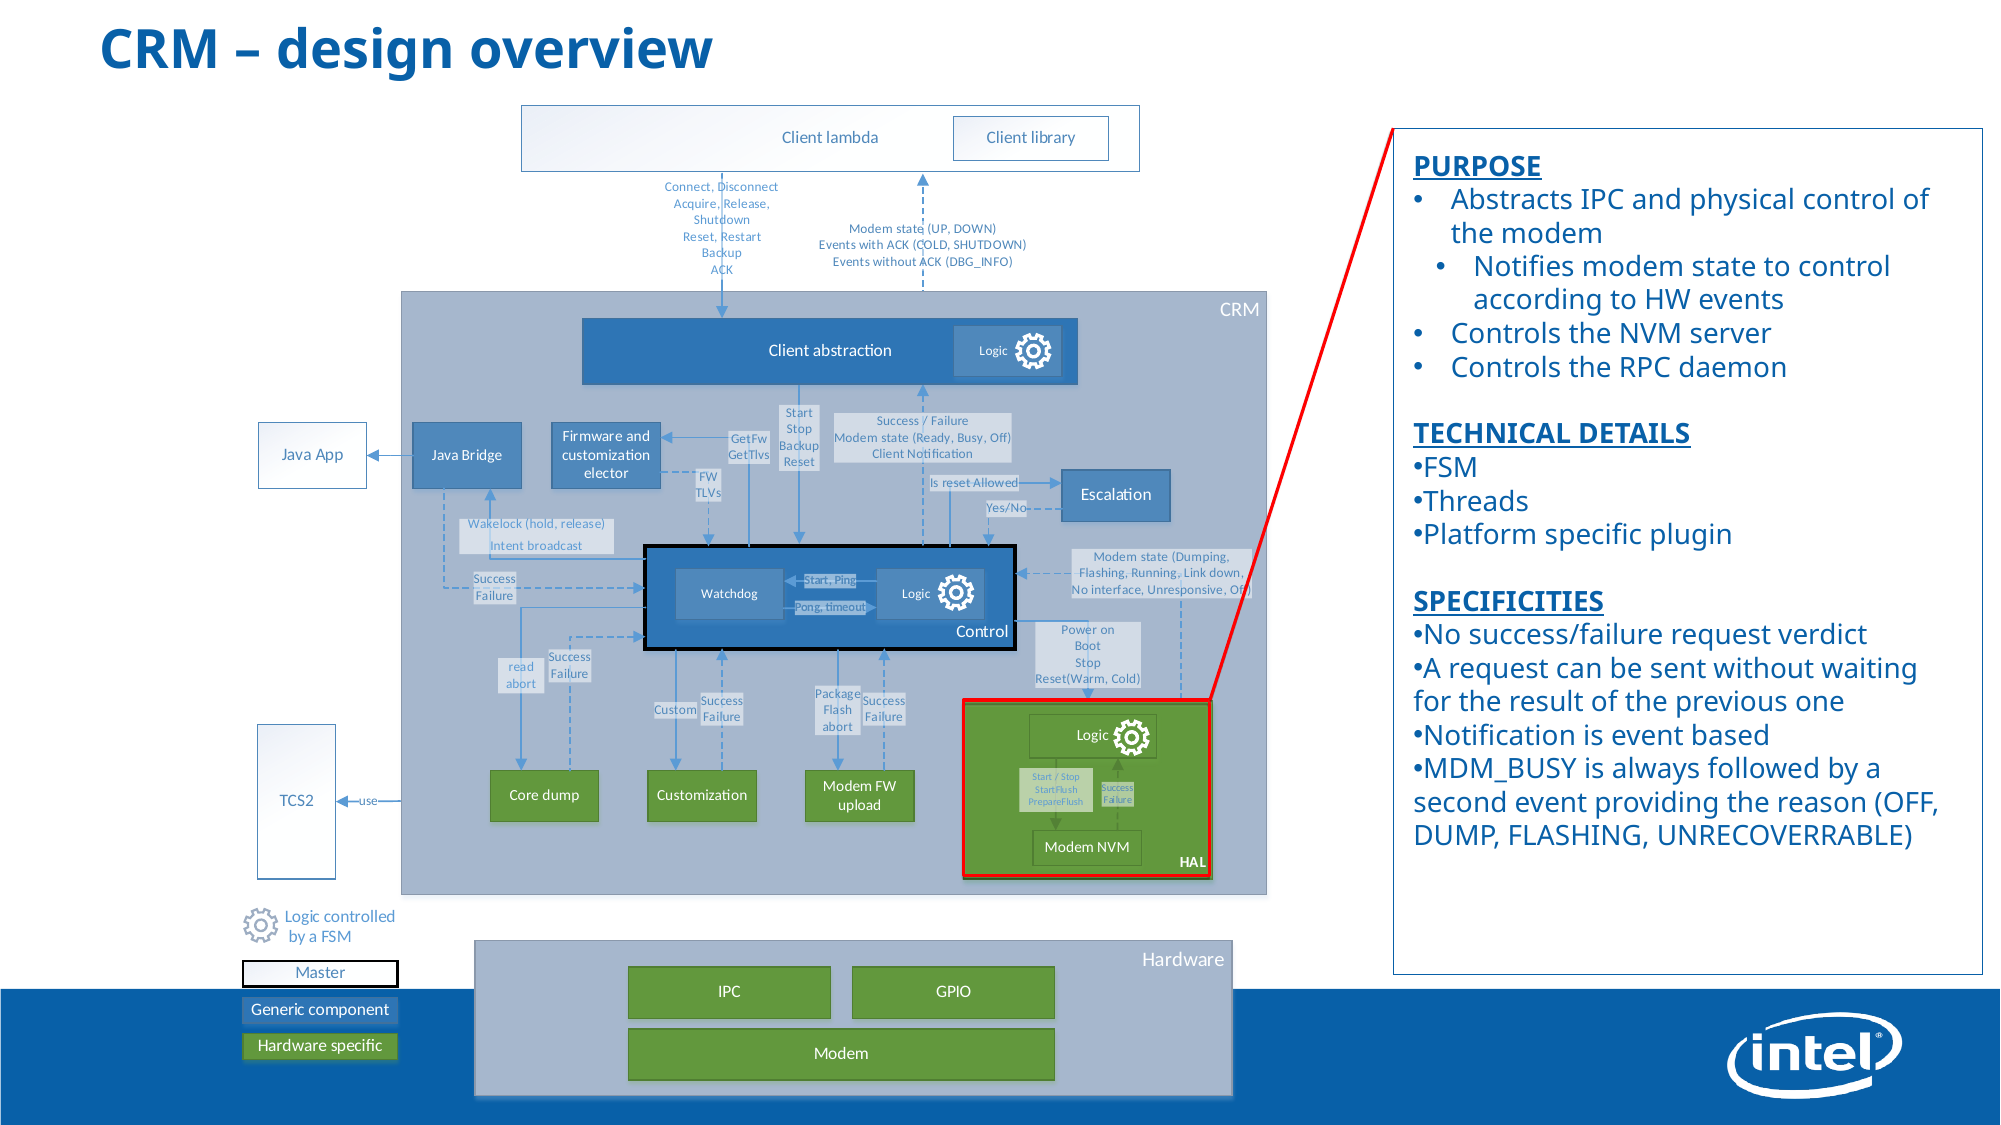

# CRM – design overview
PURPOSE
Abstracts IPC and physical control of the modem
Notifies modem state to control according to HW events
Controls the NVM server
Controls the RPC daemon
TECHNICAL DETAILS
FSM
Threads
Platform specific plugin
SPECIFICITIES
No success/failure request verdict
A request can be sent without waiting for the result of the previous one
Notification is event based
MDM_BUSY is always followed by a second event providing the reason (OFF, DUMP, FLASHING, UNRECOVERRABLE)